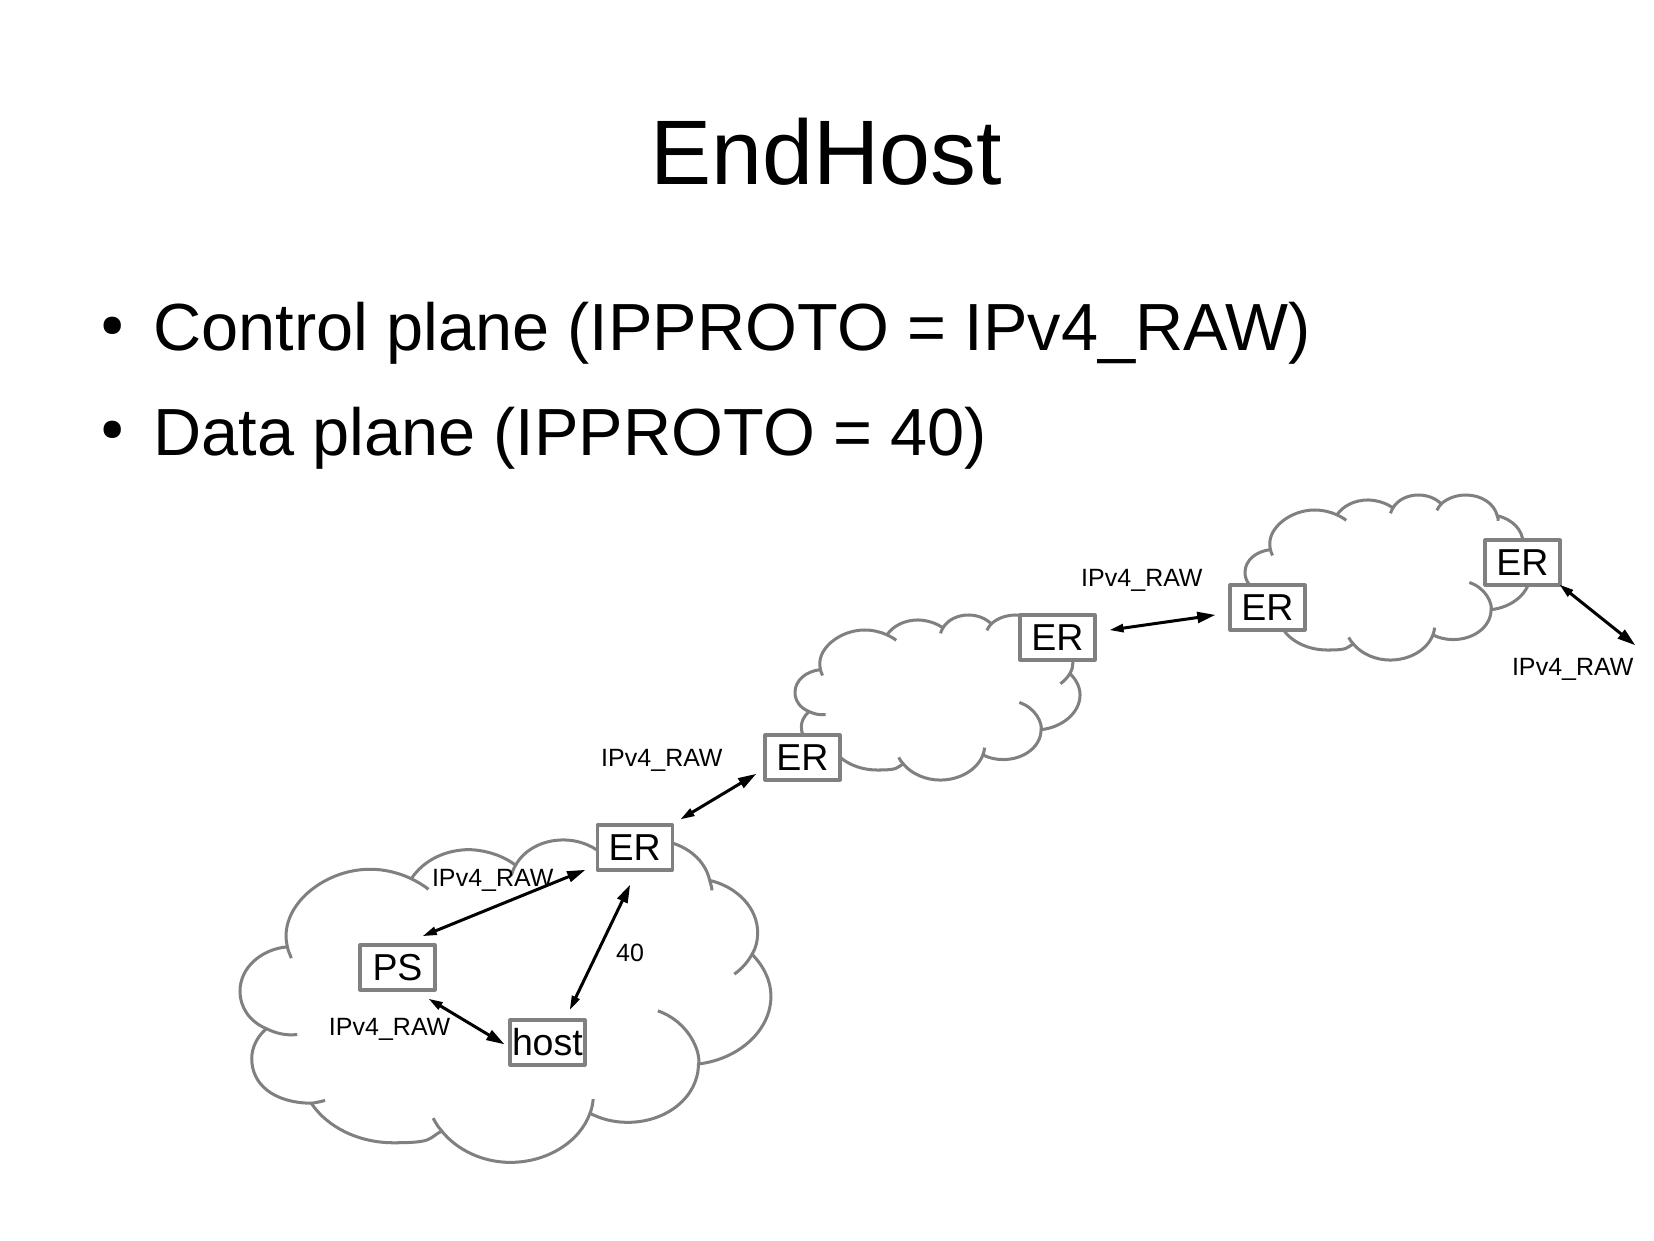

# EndHost
Control plane (IPPROTO = IPv4_RAW)
Data plane (IPPROTO = 40)
ER
IPv4_RAW
ER
ER
IPv4_RAW
IPv4_RAW
ER
ER
IPv4_RAW
40
PS
IPv4_RAW
host